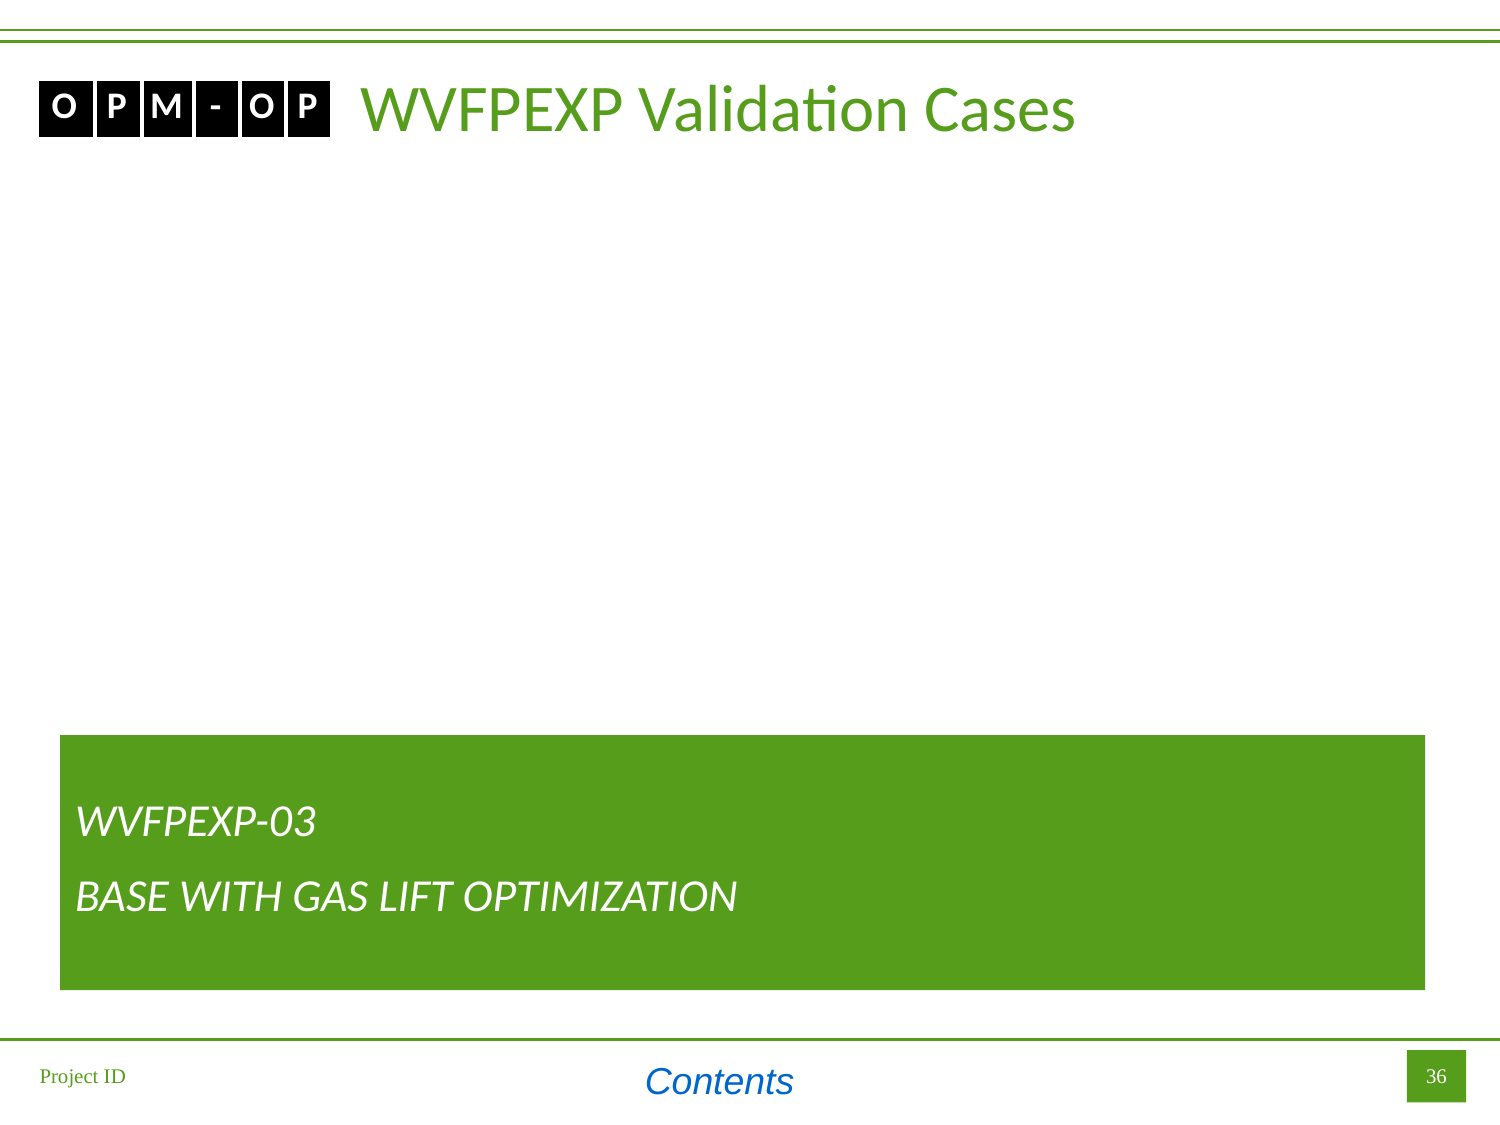

# WVFPEXP Validation Cases
WVFPEXP-03
Base with gas lift optimization
Project ID
36